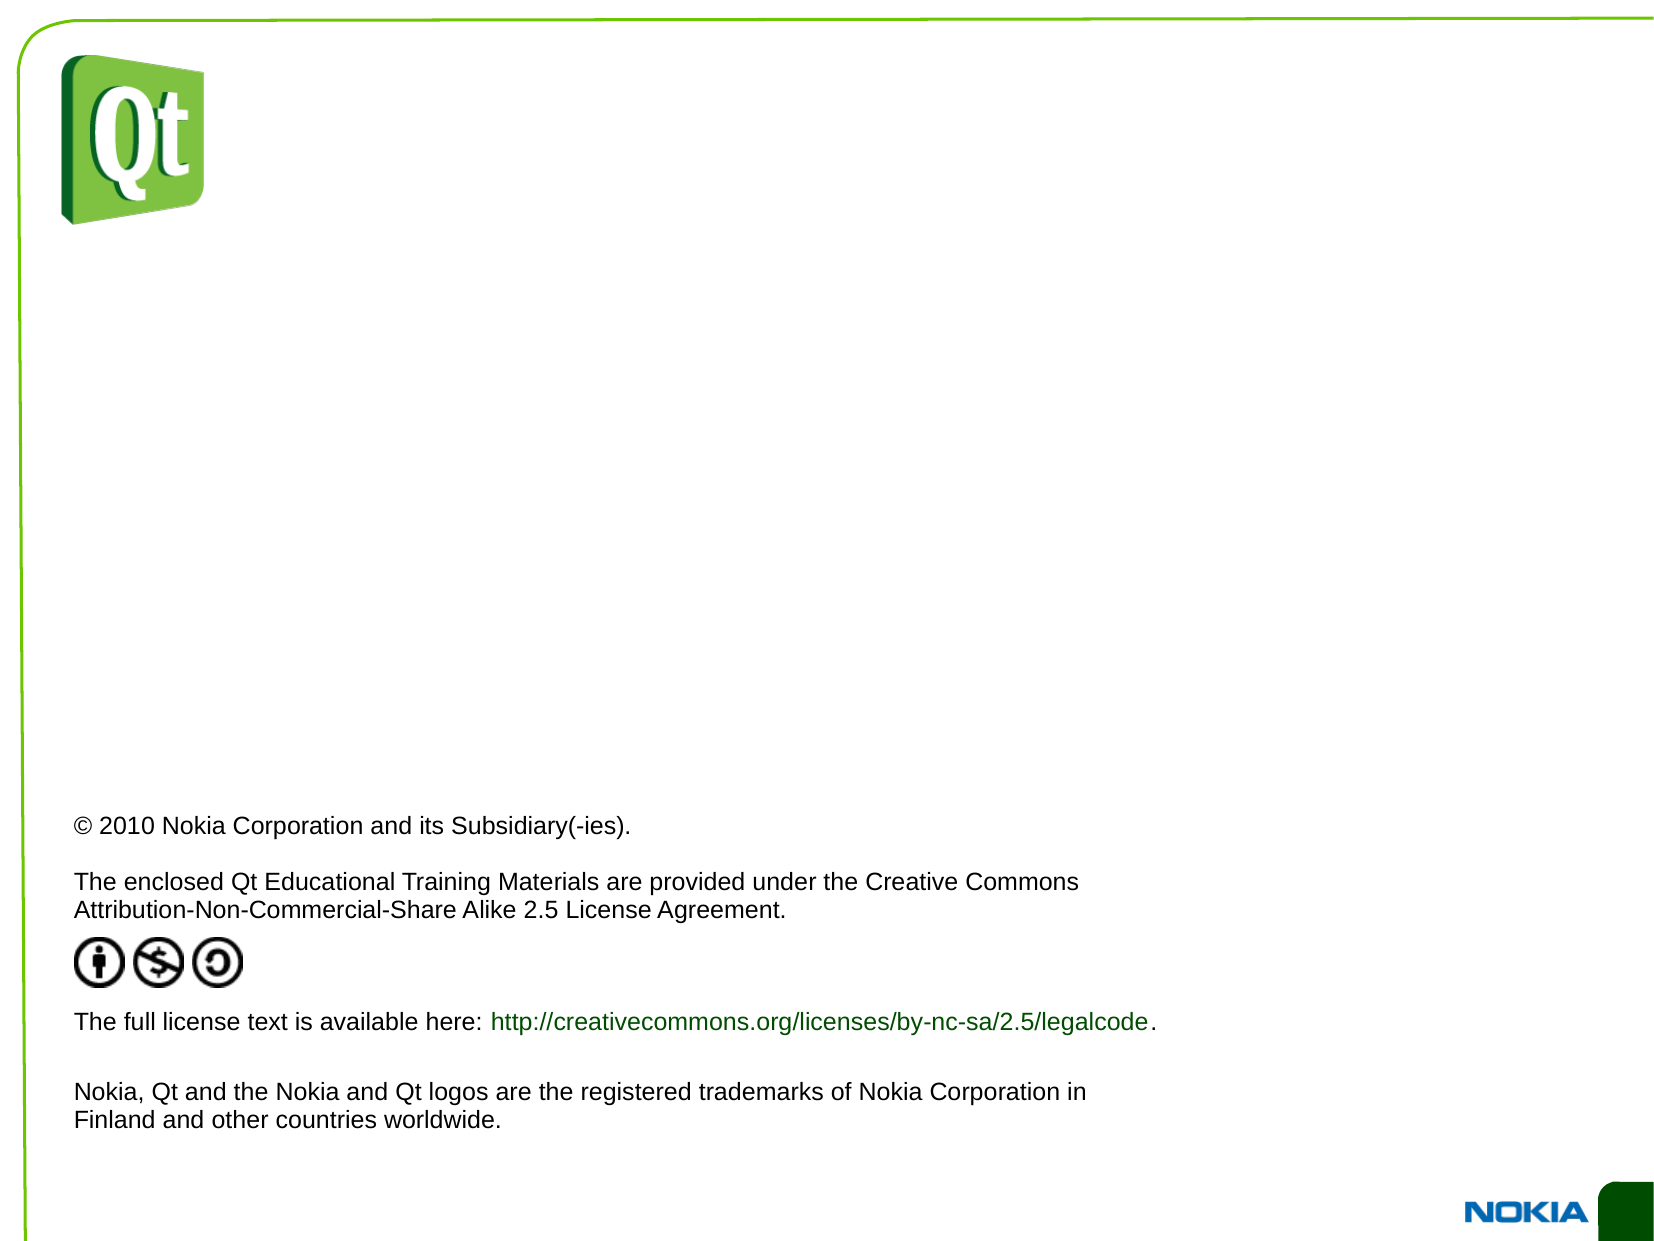

© 2010 Nokia Corporation and its Subsidiary(-ies).
The enclosed Qt Educational Training Materials are provided under the Creative Commons
Attribution-Non-Commercial-Share Alike 2.5 License Agreement.
The full license text is available here: http://creativecommons.org/licenses/by-nc-sa/2.5/legalcode.
Nokia, Qt and the Nokia and Qt logos are the registered trademarks of Nokia Corporation in Finland and other countries worldwide.